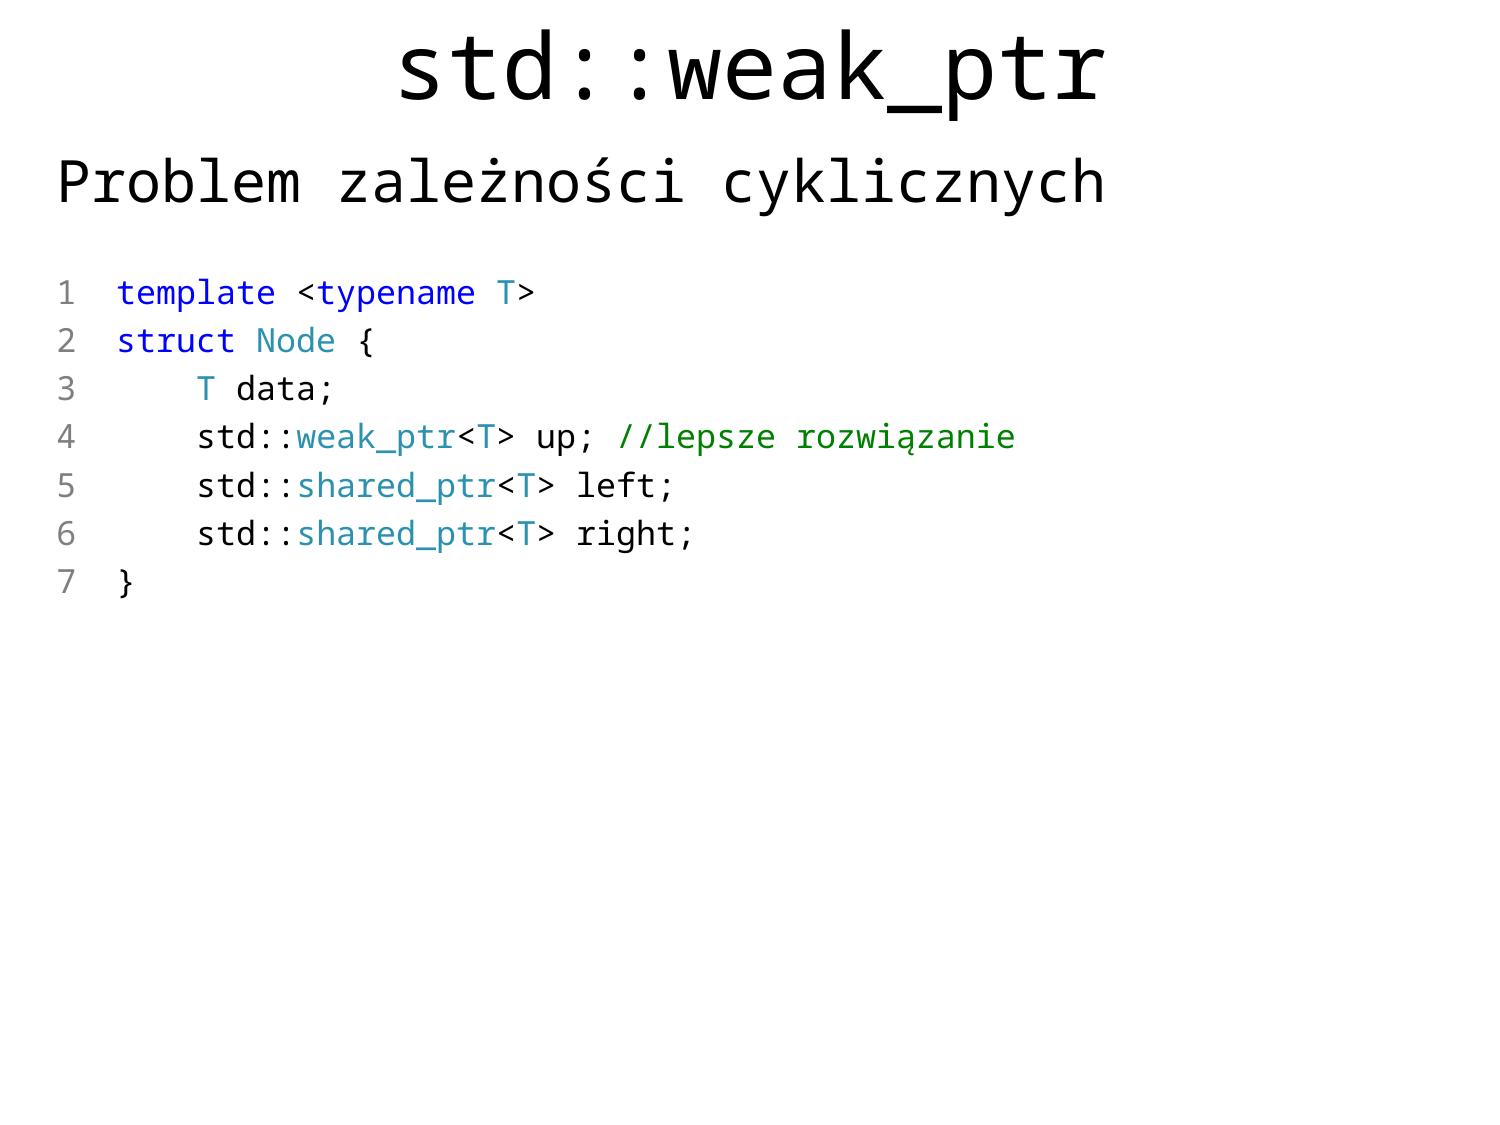

# std::weak_ptr
Problem zależności cyklicznych
1 template <typename T>
2 struct Node {
3 T data;
4 std::weak_ptr<T> up; //lepsze rozwiązanie
5 std::shared_ptr<T> left;
6 std::shared_ptr<T> right;
7 }